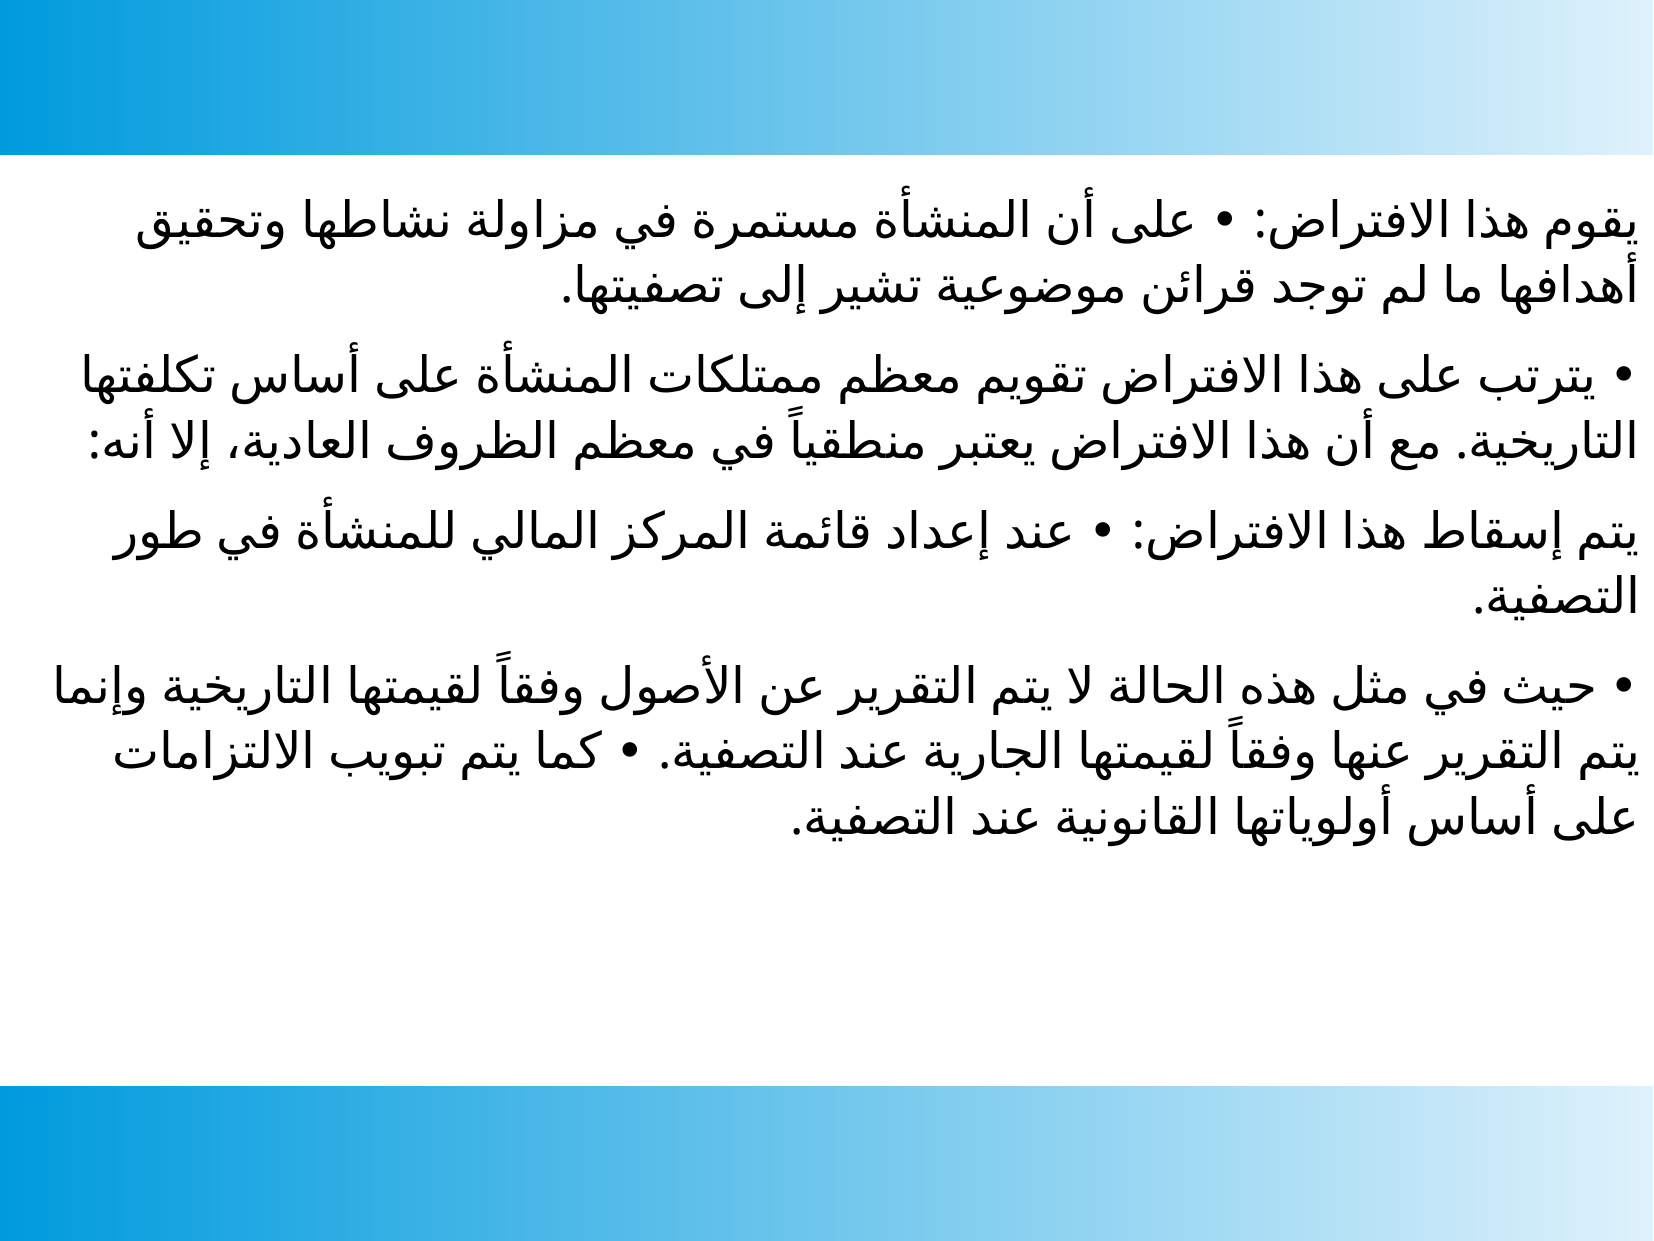

يقوم هذا الافتراض: • على أن المنشأة مستمرة في مزاولة نشاطها وتحقيق أهدافها ما لم توجد قرائن موضوعية تشير إلى تصفيتها.
• يترتب على هذا الافتراض تقويم معظم ممتلكات المنشأة على أساس تكلفتها التاريخية. مع أن هذا الافتراض يعتبر منطقياً في معظم الظروف العادية، إلا أنه:
يتم إسقاط هذا الافتراض: • عند إعداد قائمة المركز المالي للمنشأة في طور التصفية.
• حيث في مثل هذه الحالة لا يتم التقرير عن الأصول وفقاً لقيمتها التاريخية وإنما يتم التقرير عنها وفقاً لقيمتها الجارية عند التصفية. • كما يتم تبويب الالتزامات على أساس أولوياتها القانونية عند التصفية.